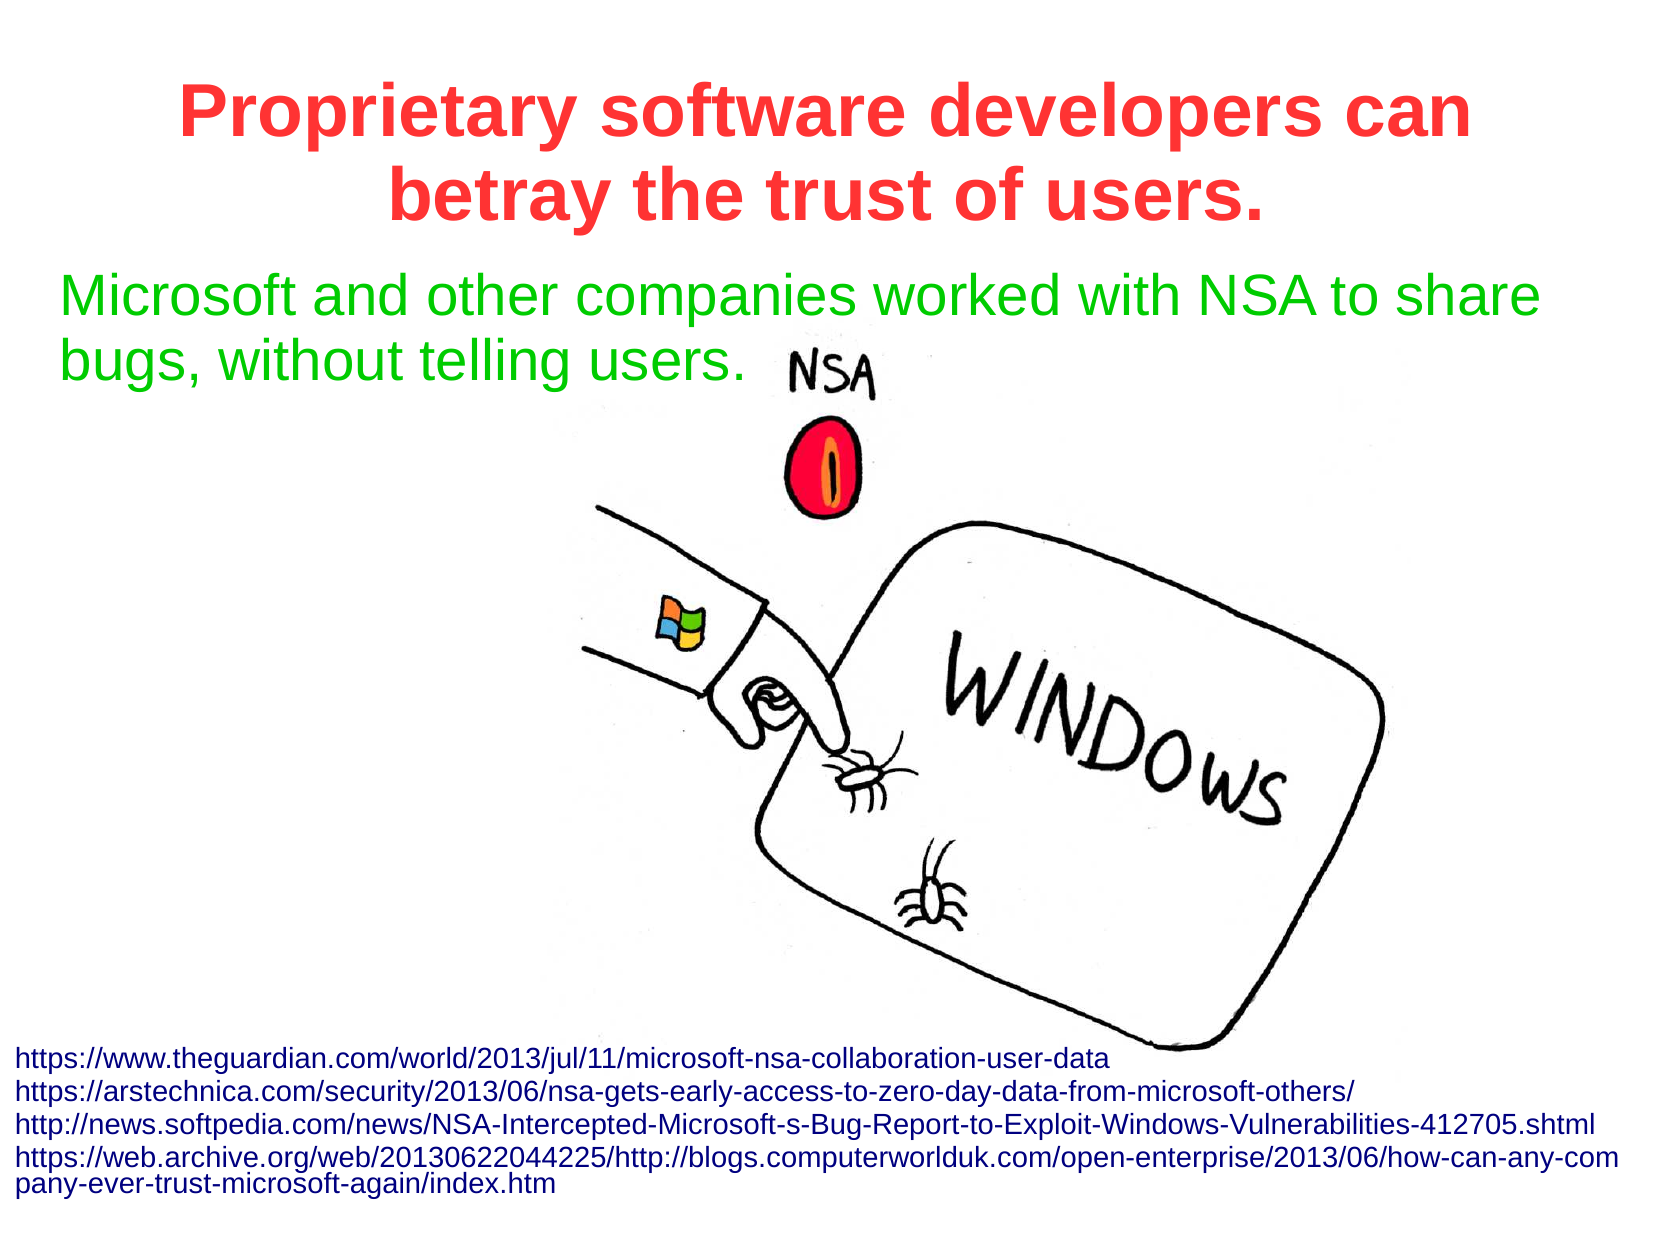

# Proprietary software developers can betray the trust of users.
Microsoft and other companies worked with NSA to share bugs, without telling users.
https://www.theguardian.com/world/2013/jul/11/microsoft-nsa-collaboration-user-data
https://arstechnica.com/security/2013/06/nsa-gets-early-access-to-zero-day-data-from-microsoft-others/
http://news.softpedia.com/news/NSA-Intercepted-Microsoft-s-Bug-Report-to-Exploit-Windows-Vulnerabilities-412705.shtml
https://web.archive.org/web/20130622044225/http://blogs.computerworlduk.com/open-enterprise/2013/06/how-can-any-company-ever-trust-microsoft-again/index.htm